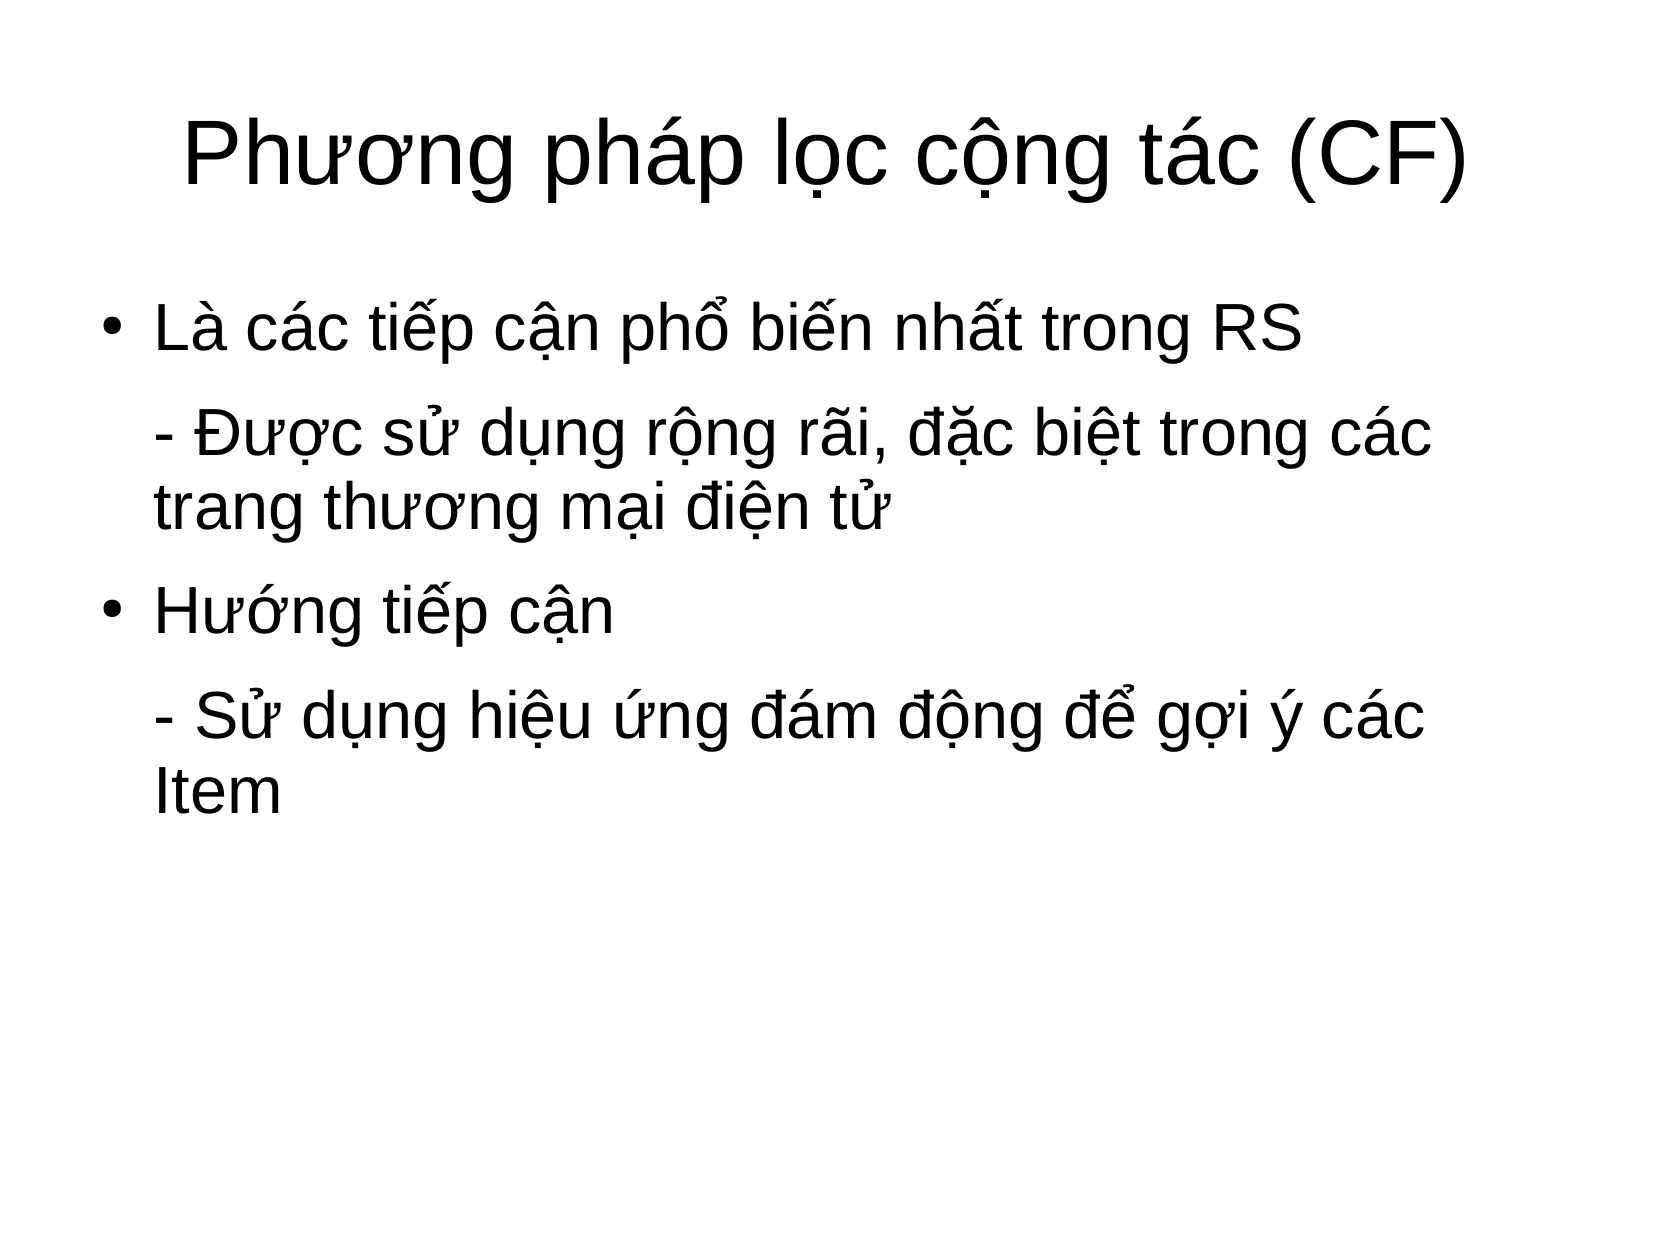

# Phương pháp lọc cộng tác (CF)
Là các tiếp cận phổ biến nhất trong RS
- Được sử dụng rộng rãi, đặc biệt trong các trang thương mại điện tử
Hướng tiếp cận
- Sử dụng hiệu ứng đám động để gợi ý các Item